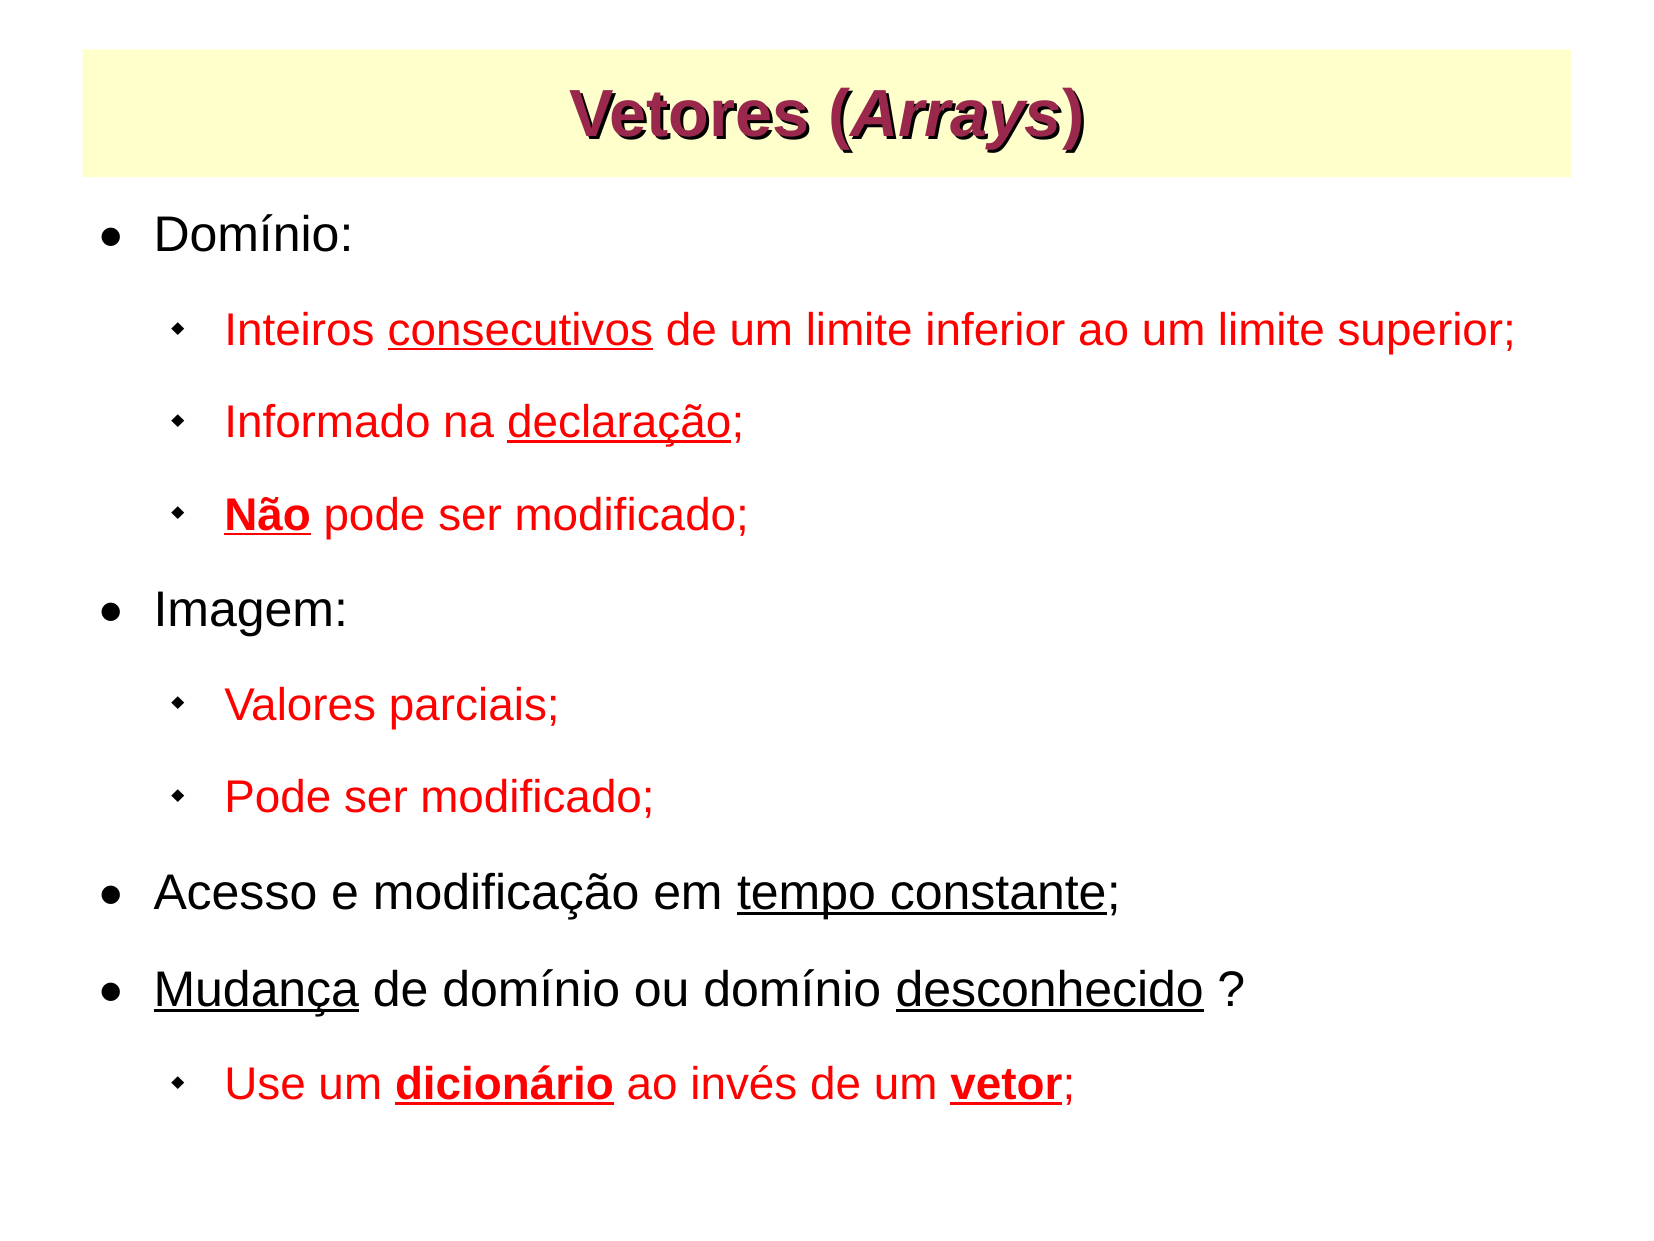

# Vetores (Arrays)
Domínio:
Inteiros consecutivos de um limite inferior ao um limite superior;
Informado na declaração;
Não pode ser modificado;
Imagem:
Valores parciais;
Pode ser modificado;
Acesso e modificação em tempo constante;
Mudança de domínio ou domínio desconhecido ?
Use um dicionário ao invés de um vetor;